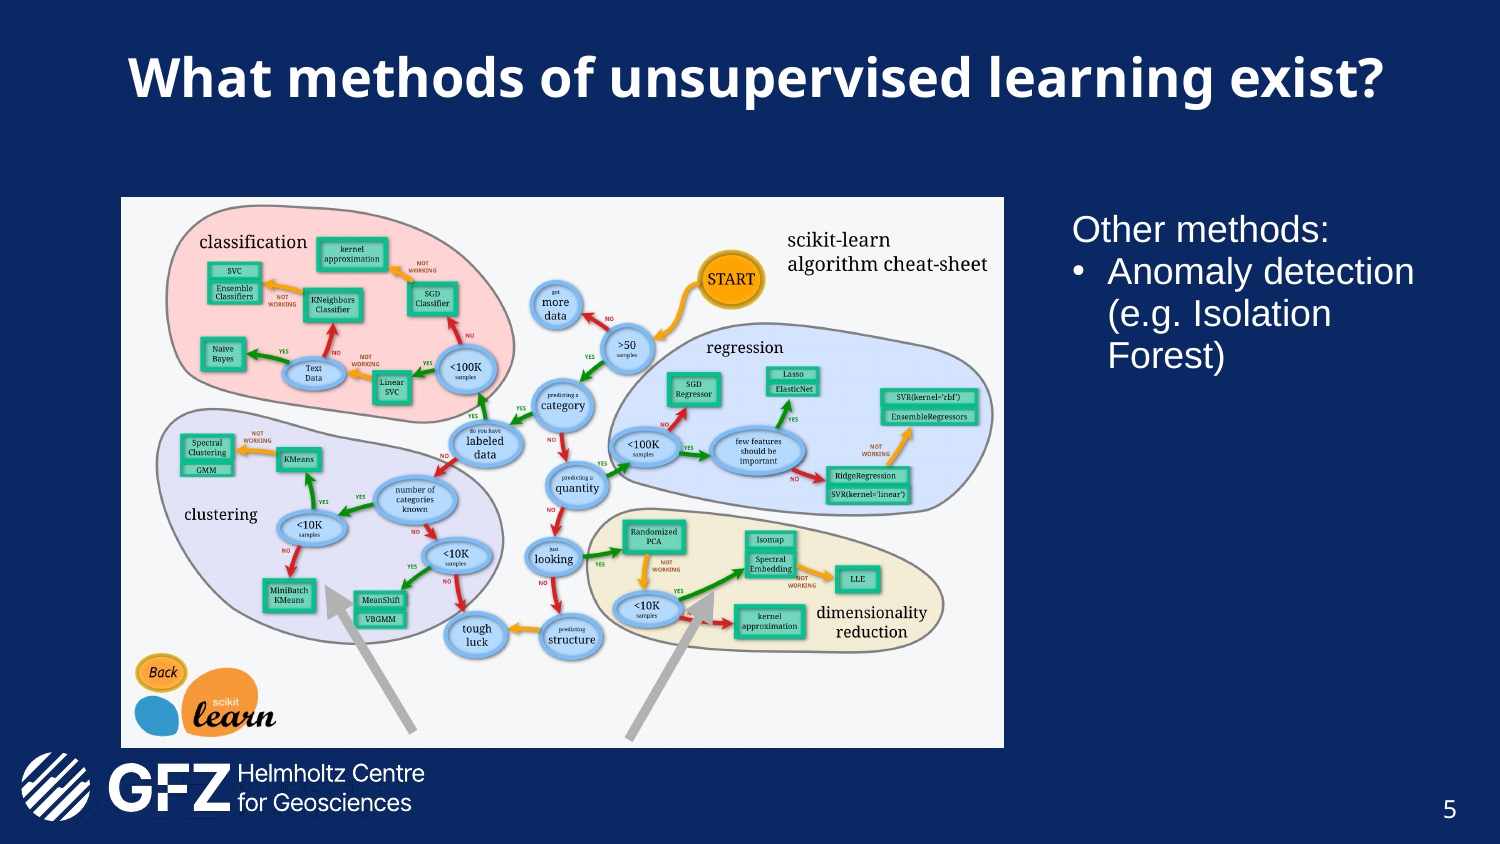

# What methods of unsupervised learning exist?
Other methods:
Anomaly detection (e.g. Isolation Forest)